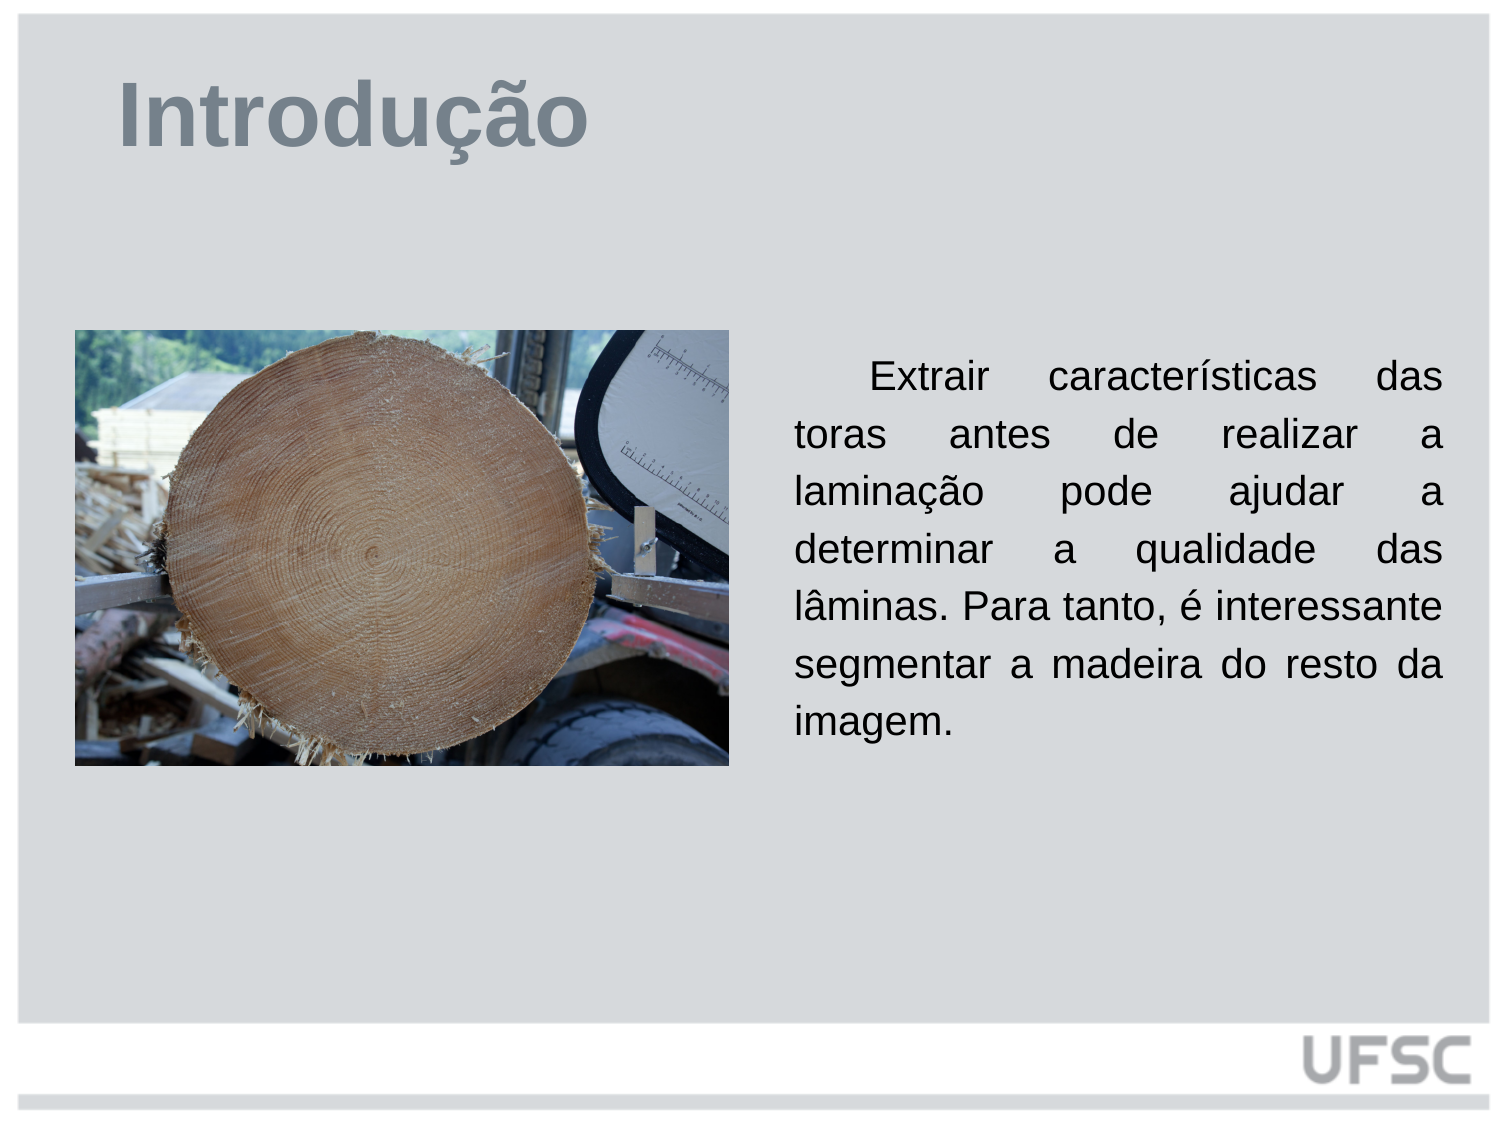

Introdução
	Extrair características das toras antes de realizar a laminação pode ajudar a determinar a qualidade das lâminas. Para tanto, é interessante segmentar a madeira do resto da imagem.